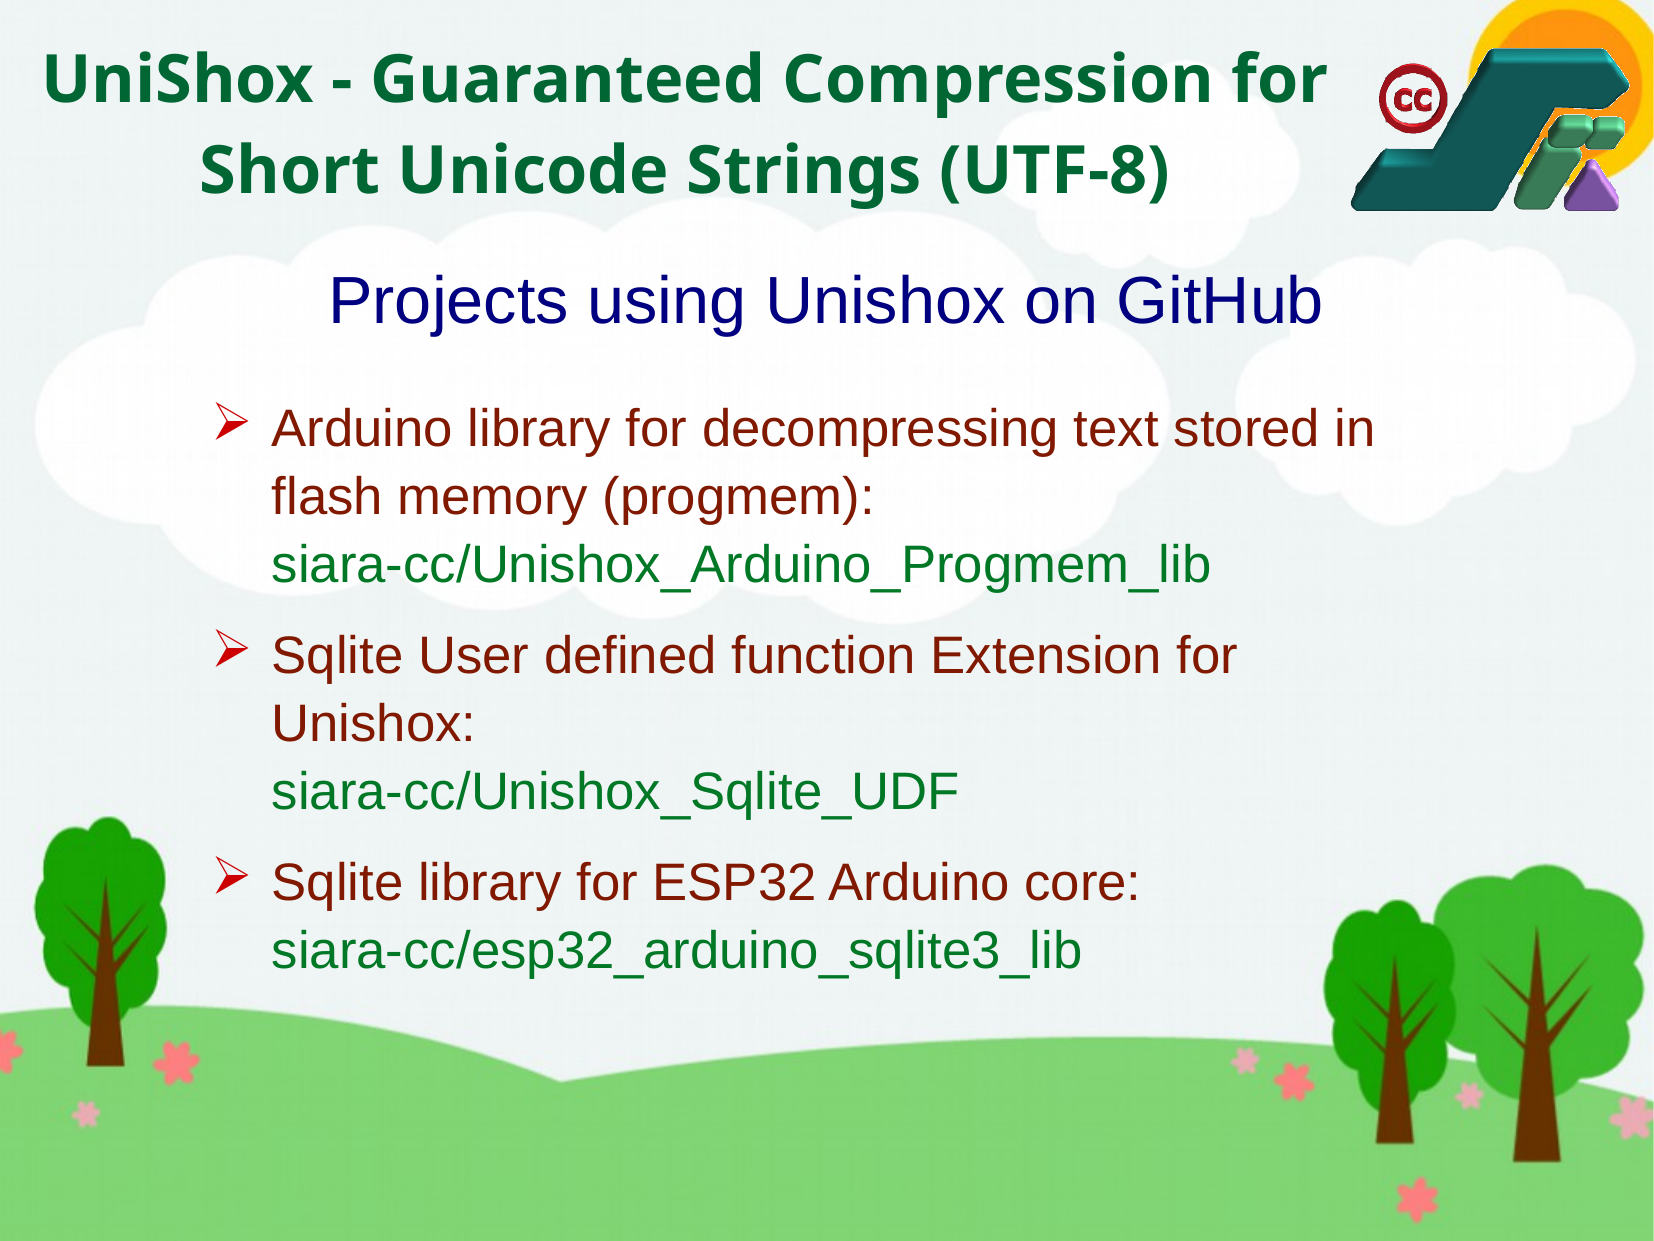

UniShox - Guaranteed Compression for Short Unicode Strings (UTF-8)
Projects using Unishox on GitHub
# Arduino library for decompressing text stored in flash memory (progmem): siara-cc/Unishox_Arduino_Progmem_lib
Sqlite User defined function Extension for Unishox:
siara-cc/Unishox_Sqlite_UDF
Sqlite library for ESP32 Arduino core:
siara-cc/esp32_arduino_sqlite3_lib